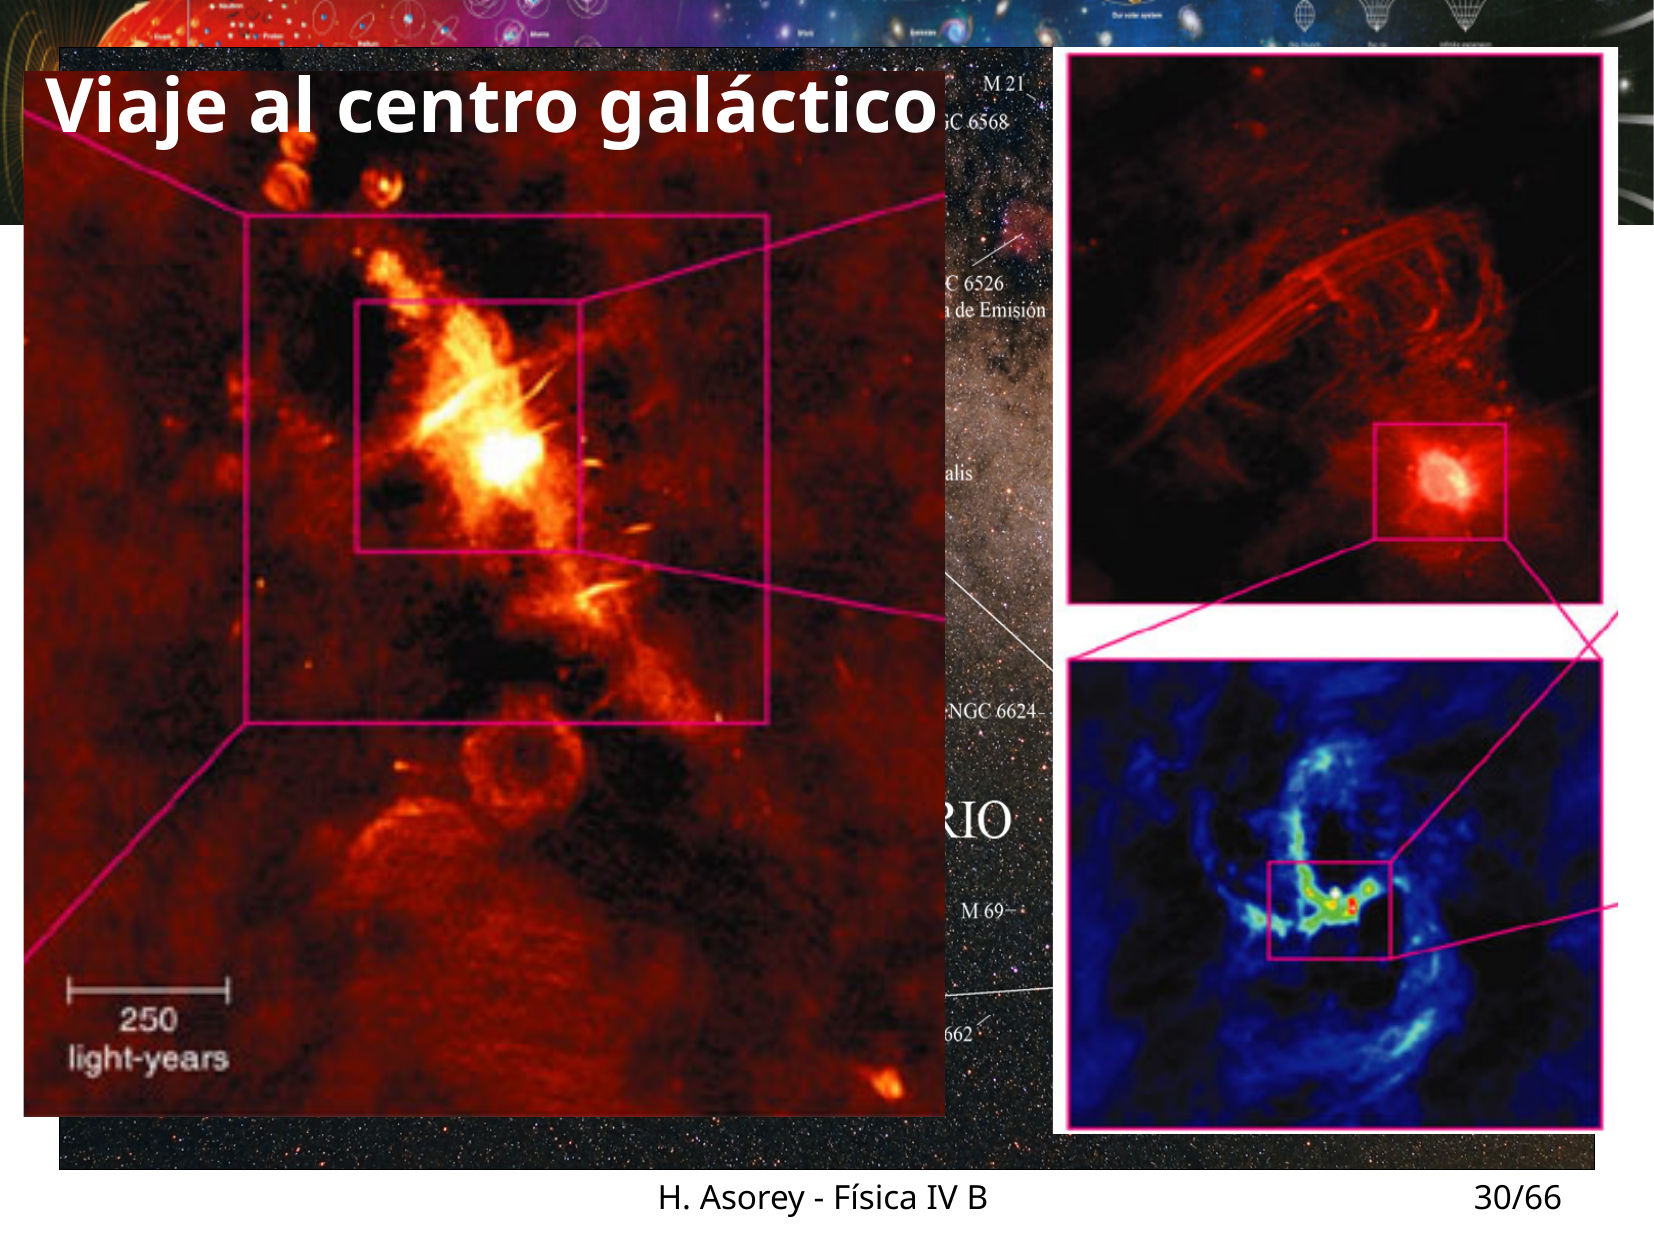

Viaje al centro galáctico
Inclinada ~60º, respecto del Ecuador Celeste
# La Vía Láctea
H. Asorey - Física IV B
30